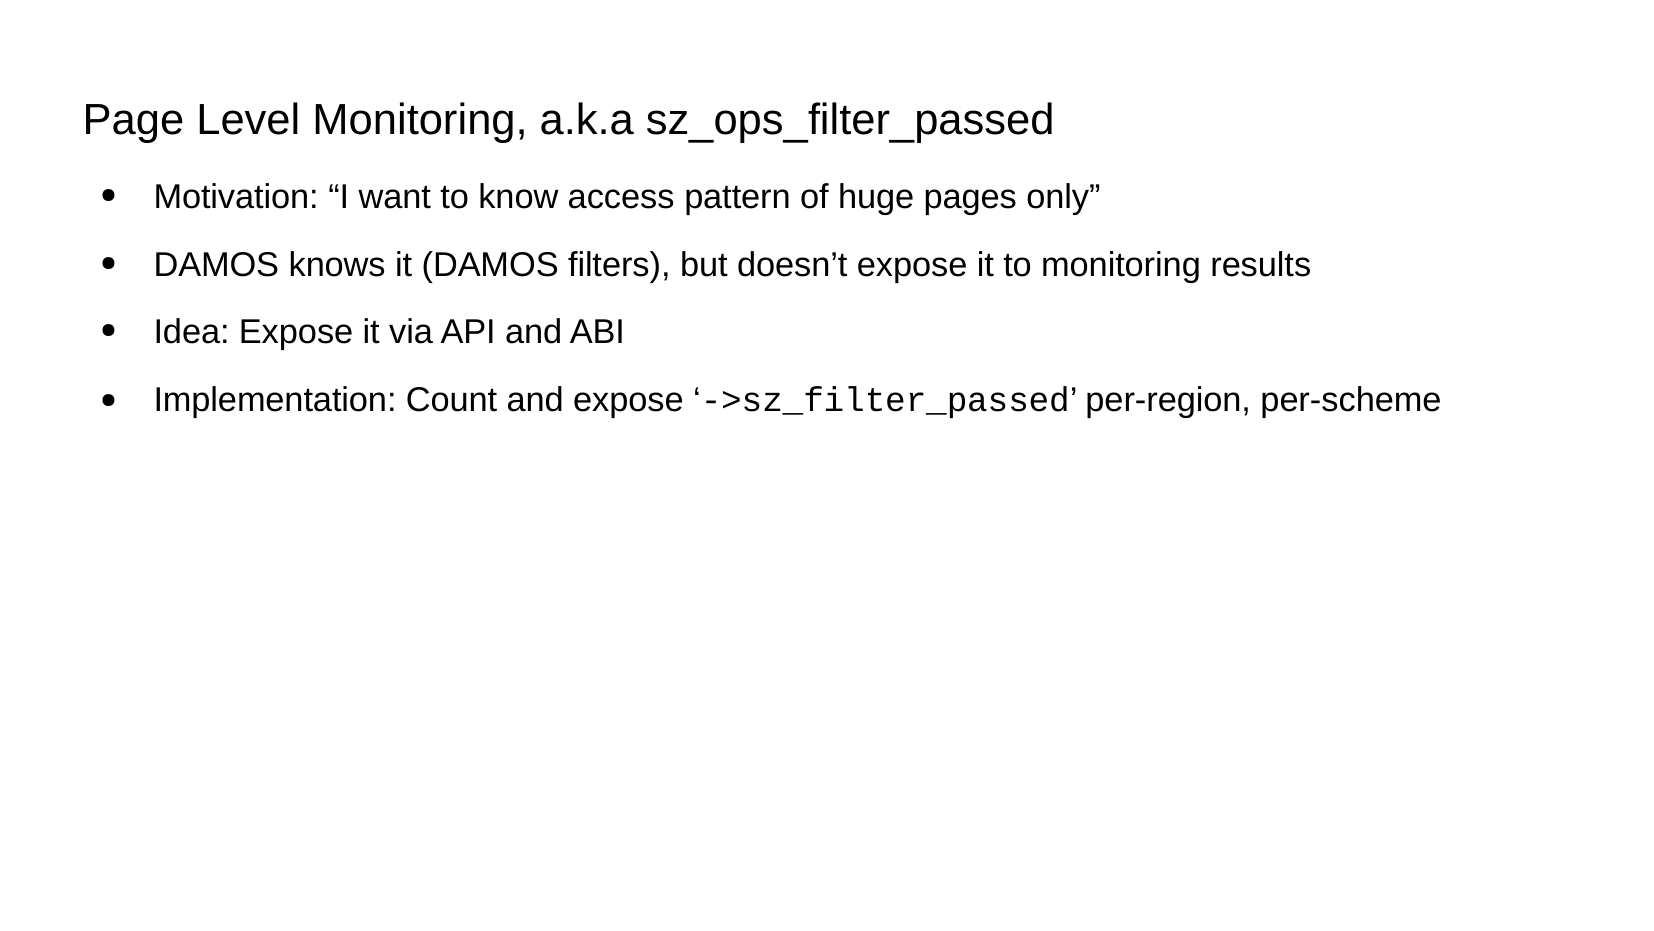

# Page Level Monitoring, a.k.a sz_ops_filter_passed
Motivation: “I want to know access pattern of huge pages only”
DAMOS knows it (DAMOS filters), but doesn’t expose it to monitoring results
Idea: Expose it via API and ABI
Implementation: Count and expose ‘->sz_filter_passed’ per-region, per-scheme